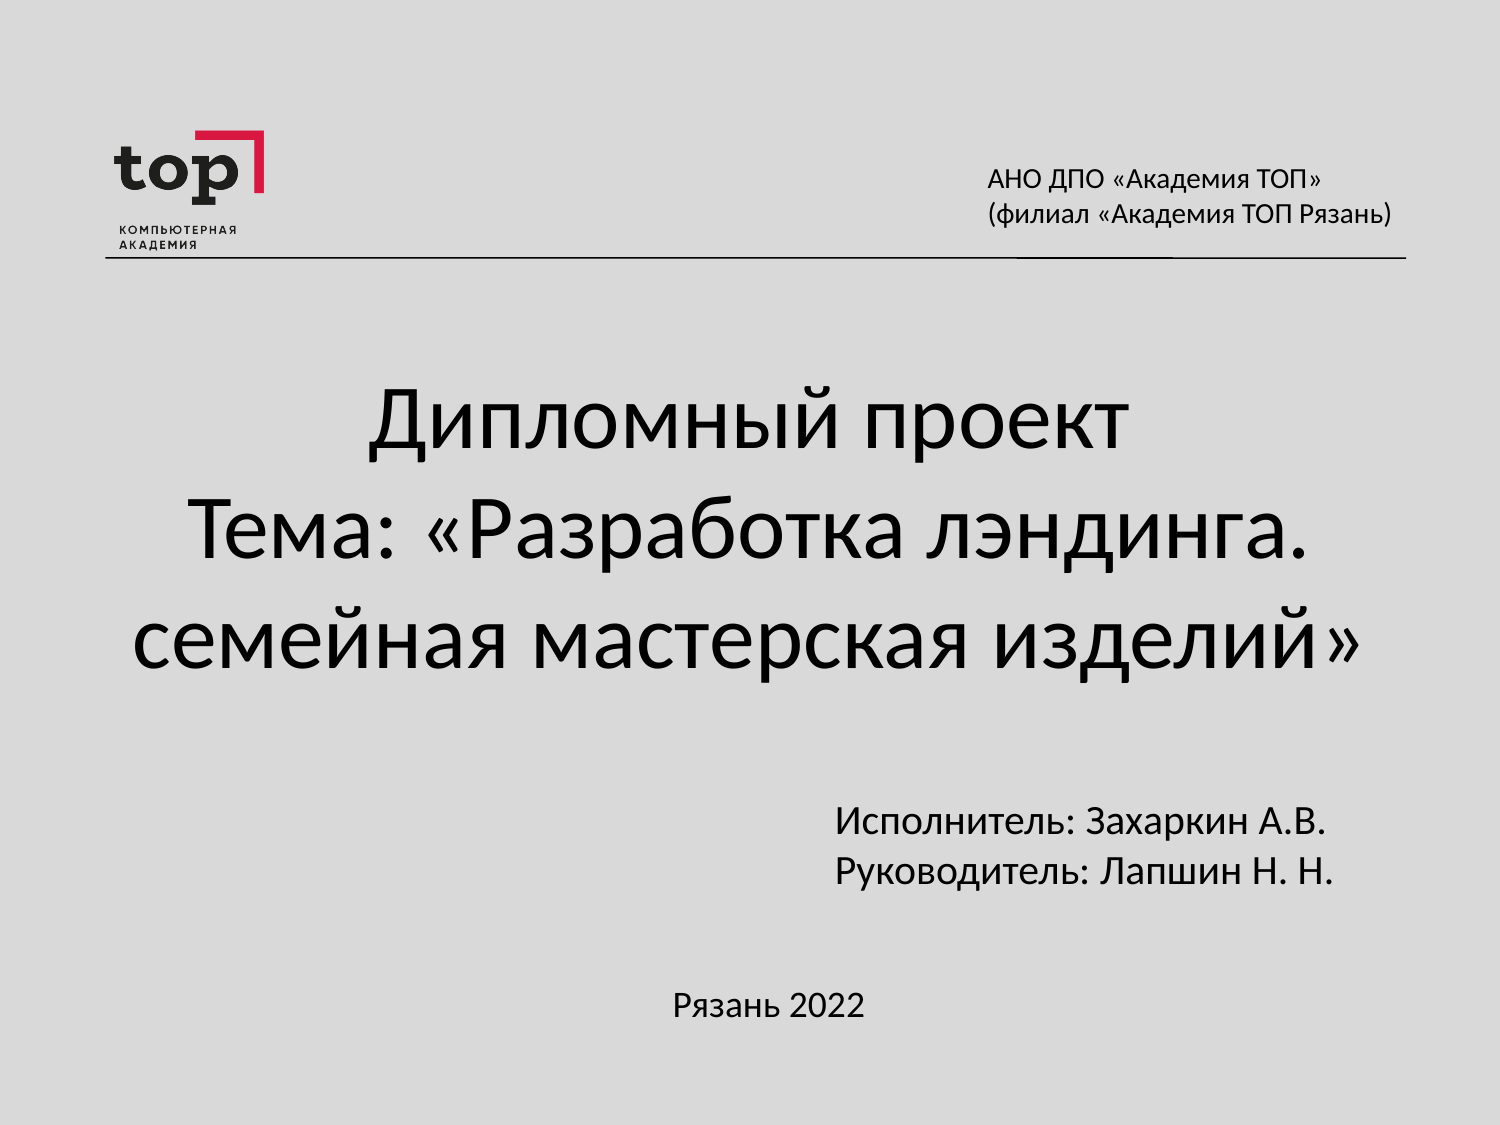

АНО ДПО «Академия ТОП»
(филиал «Академия ТОП Рязань)
# Дипломный проект Тема: «Разработка лэндинга. семейная мастерская изделий»
Исполнитель: Захаркин А.В.
Руководитель: Лапшин Н. Н.
Рязань 2022